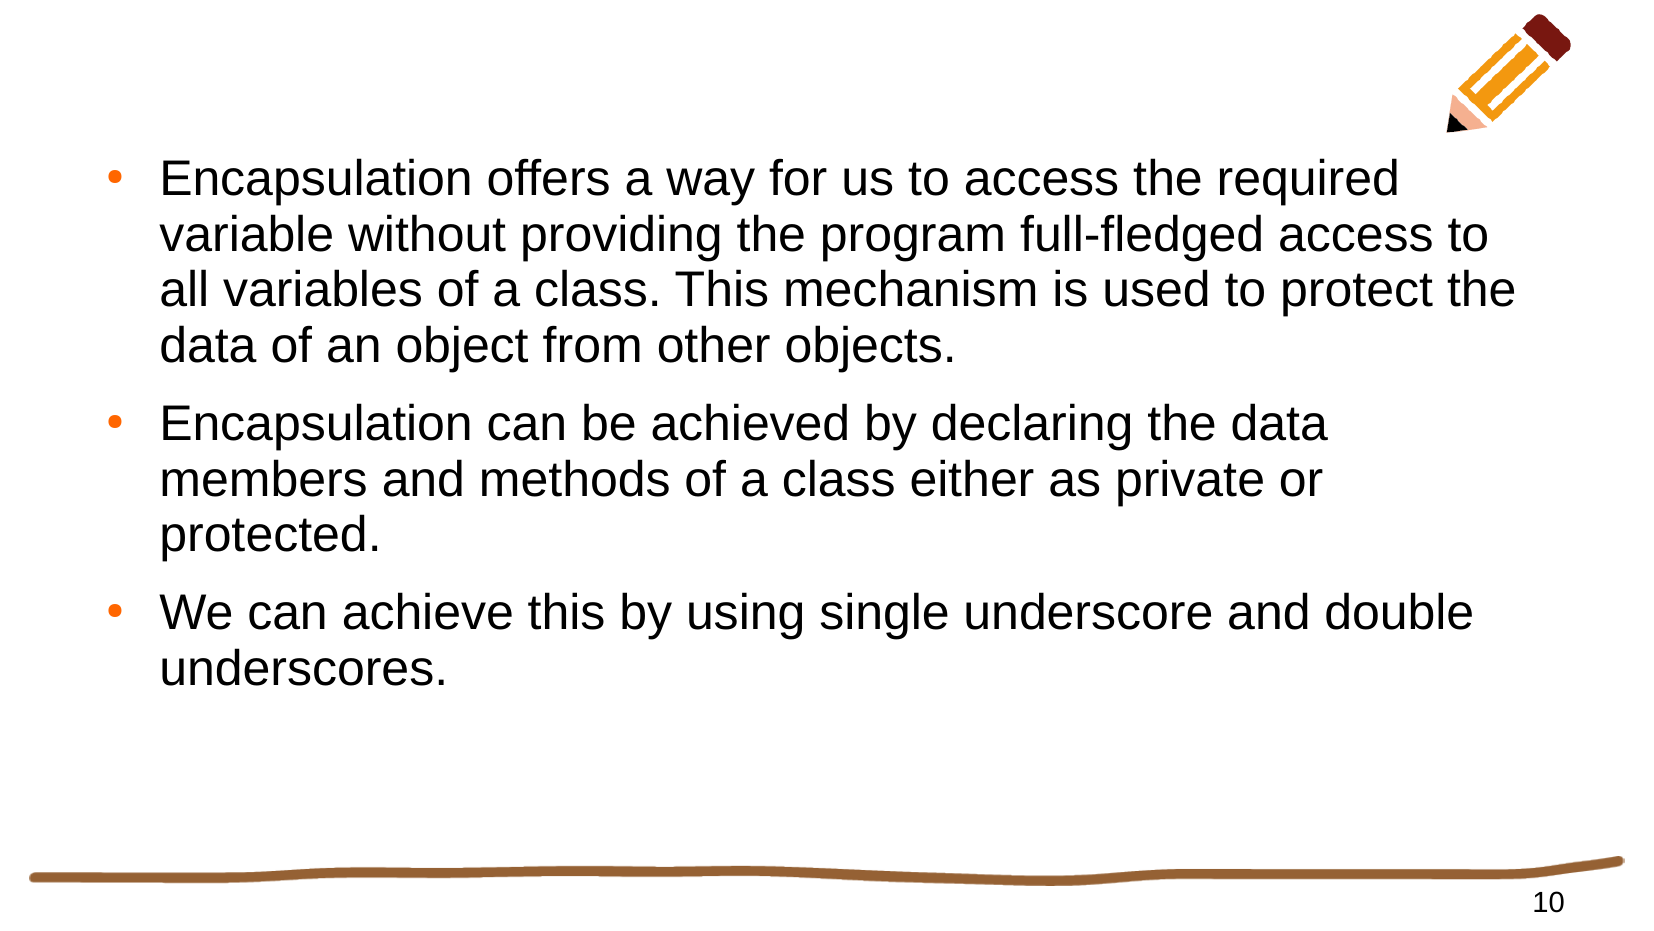

# Encapsulation offers a way for us to access the required variable without providing the program full-fledged access to all variables of a class. This mechanism is used to protect the data of an object from other objects.
Encapsulation can be achieved by declaring the data members and methods of a class either as private or protected.
We can achieve this by using single underscore and double underscores.
10